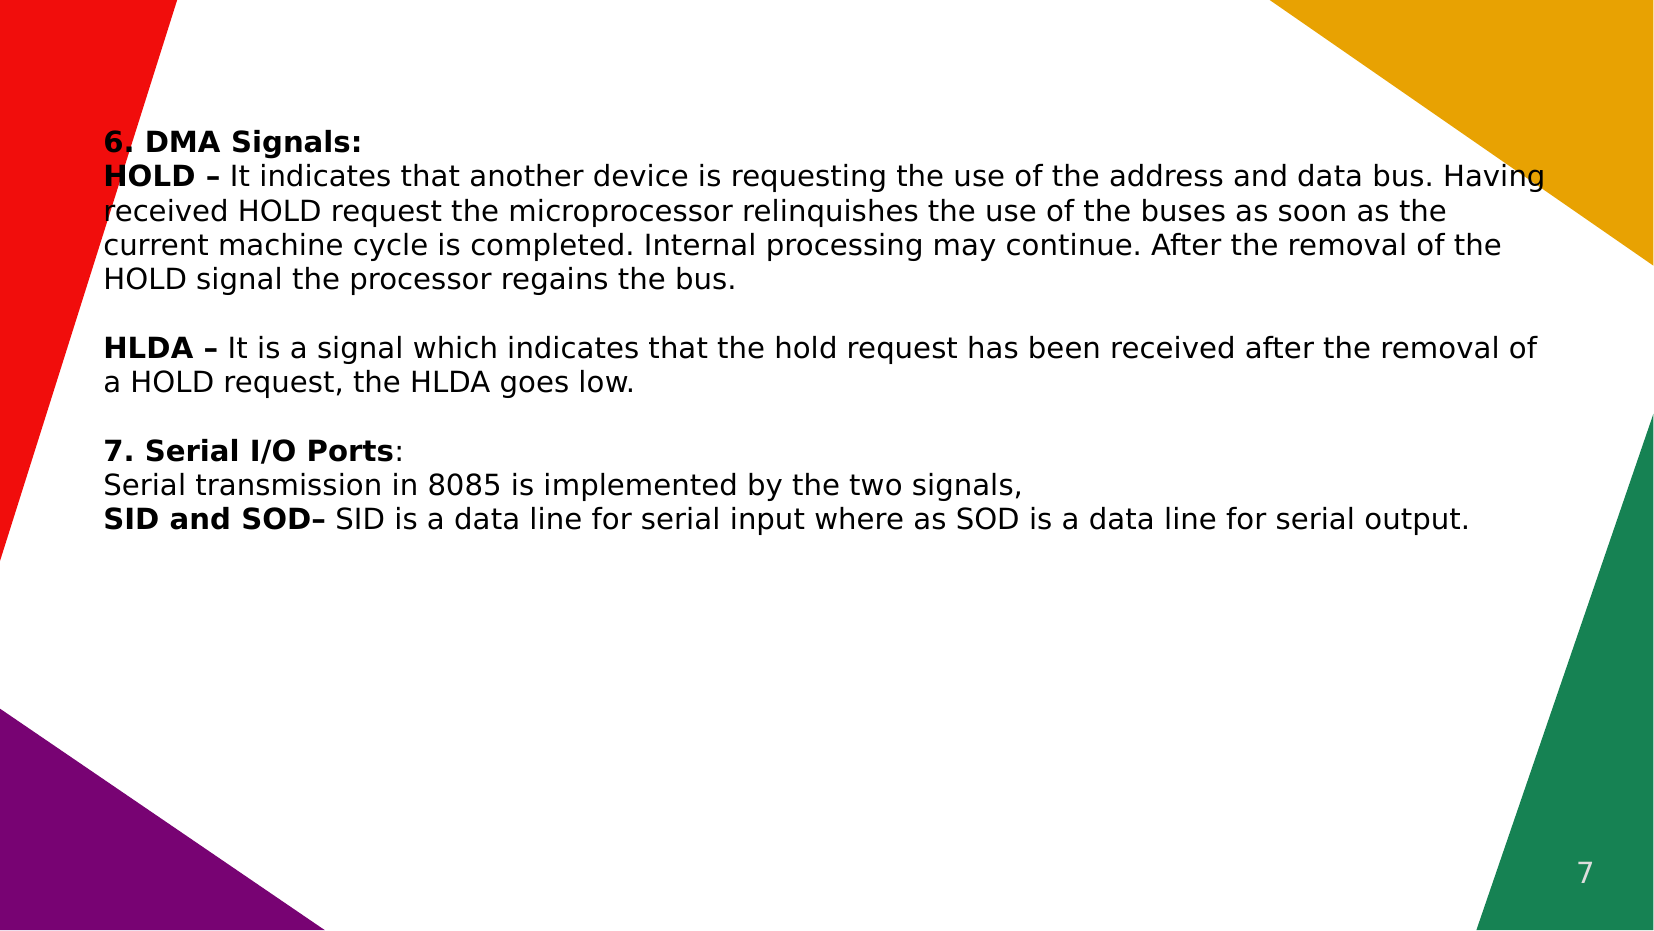

6. DMA Signals:
HOLD – It indicates that another device is requesting the use of the address and data bus. Having received HOLD request the microprocessor relinquishes the use of the buses as soon as the current machine cycle is completed. Internal processing may continue. After the removal of the HOLD signal the processor regains the bus.
HLDA – It is a signal which indicates that the hold request has been received after the removal of a HOLD request, the HLDA goes low.
7. Serial I/O Ports:
Serial transmission in 8085 is implemented by the two signals,
SID and SOD– SID is a data line for serial input where as SOD is a data line for serial output.
7